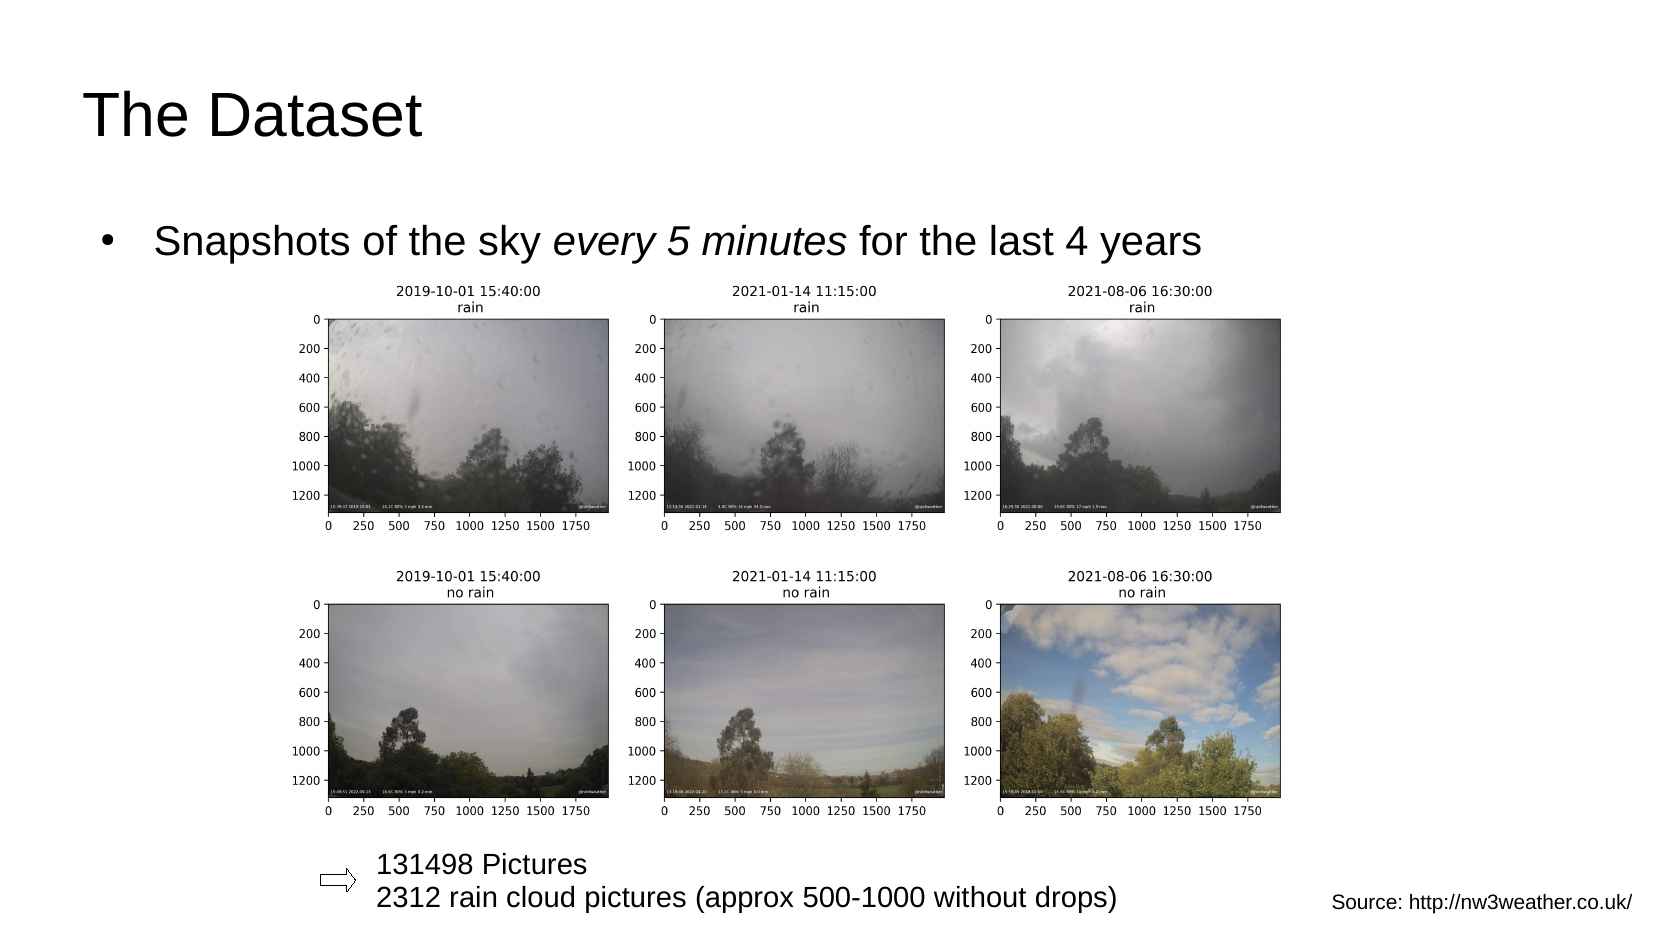

# The Dataset
Snapshots of the sky every 5 minutes for the last 4 years
131498 Pictures
2312 rain cloud pictures (approx 500-1000 without drops)
Source: http://nw3weather.co.uk/